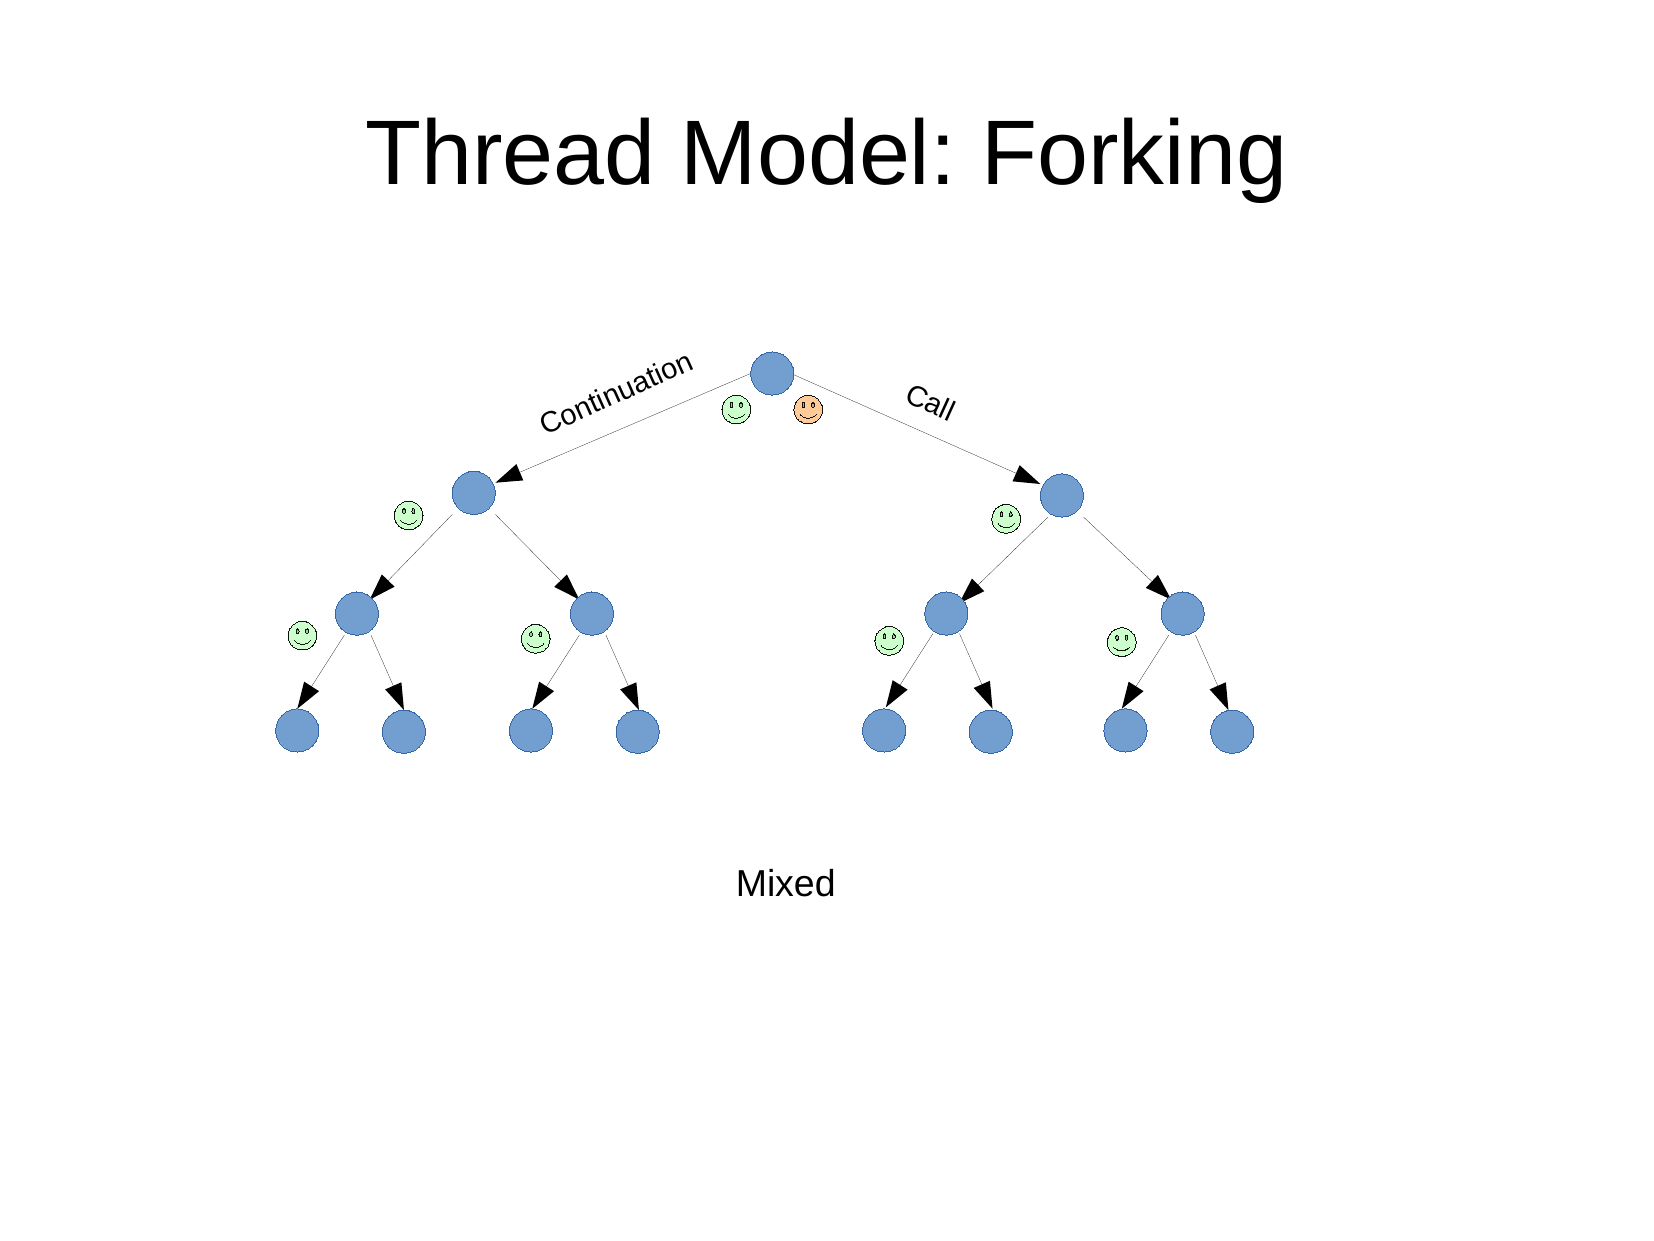

# Thread Model: Forking
Continuation
Call
Mixed